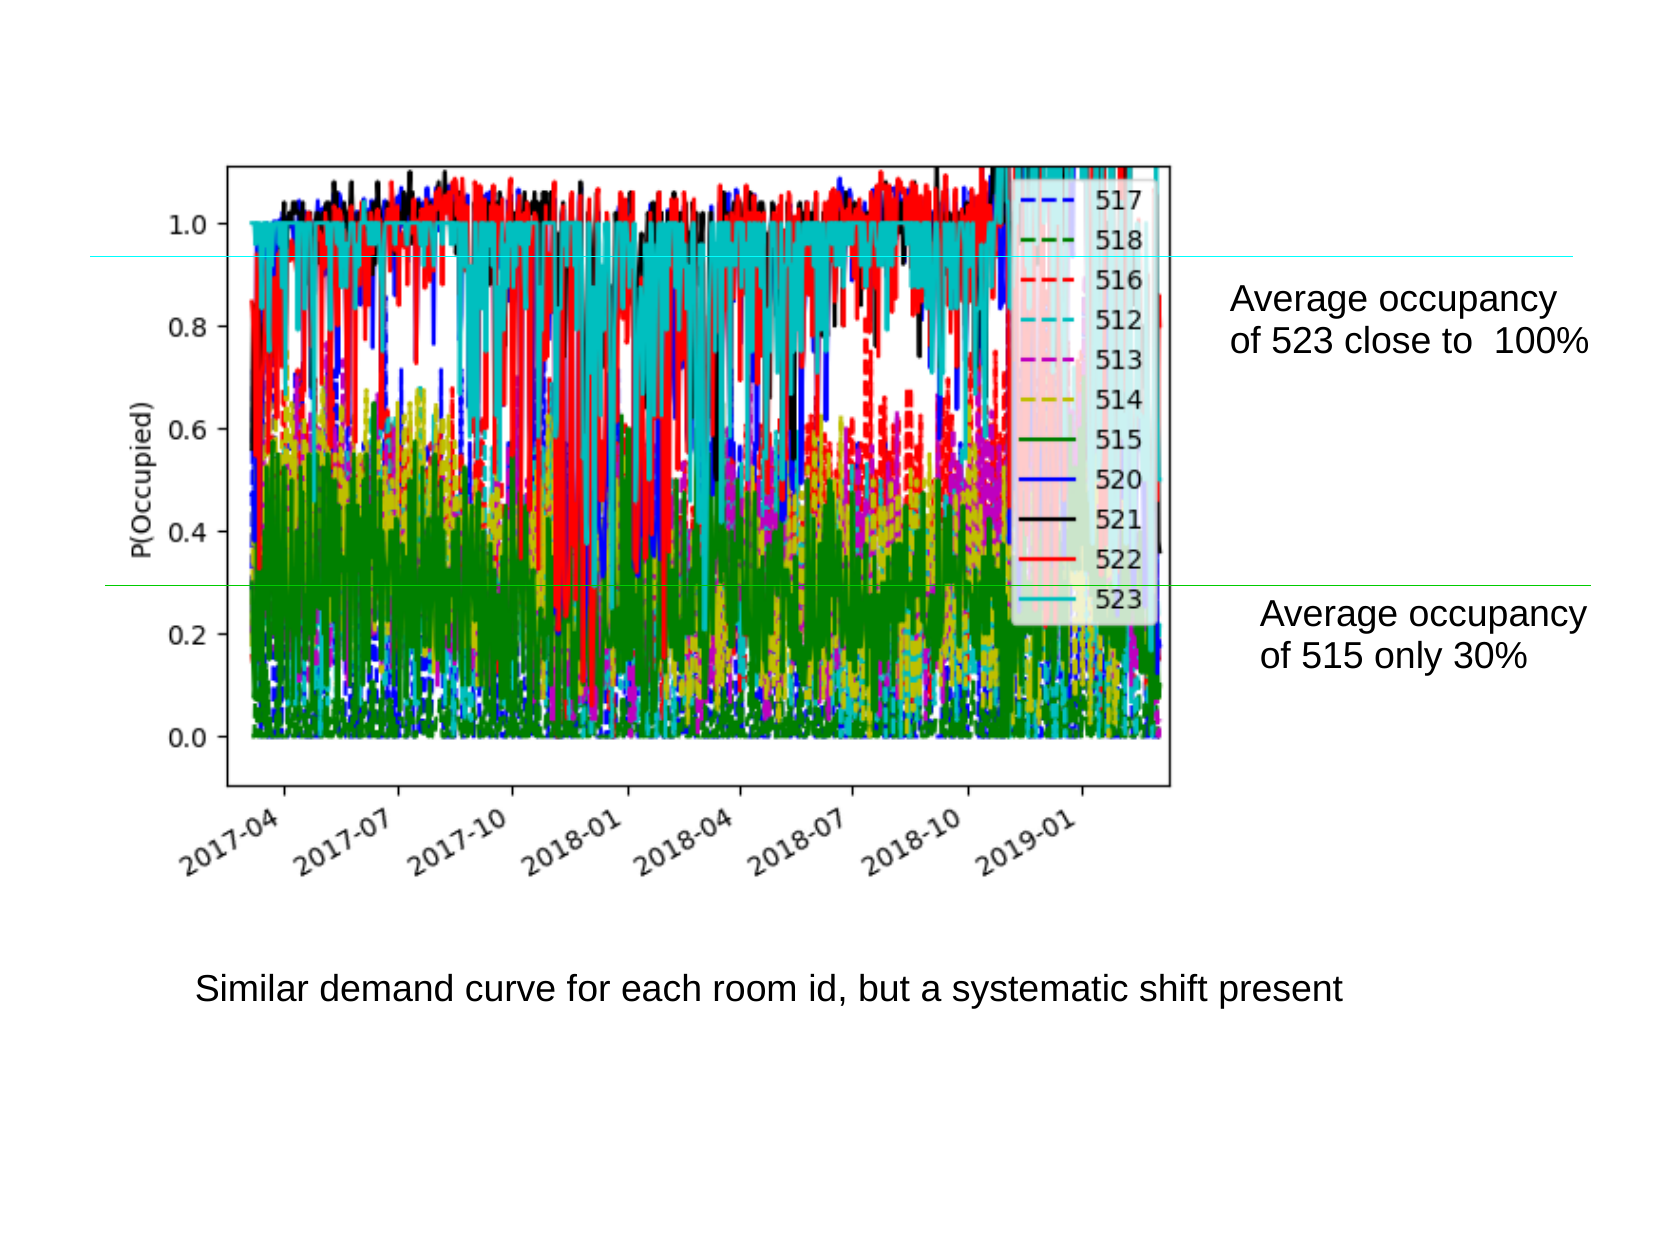

Average occupancy of 523 close to 100%
Average occupancy of 515 only 30%
Similar demand curve for each room id, but a systematic shift present